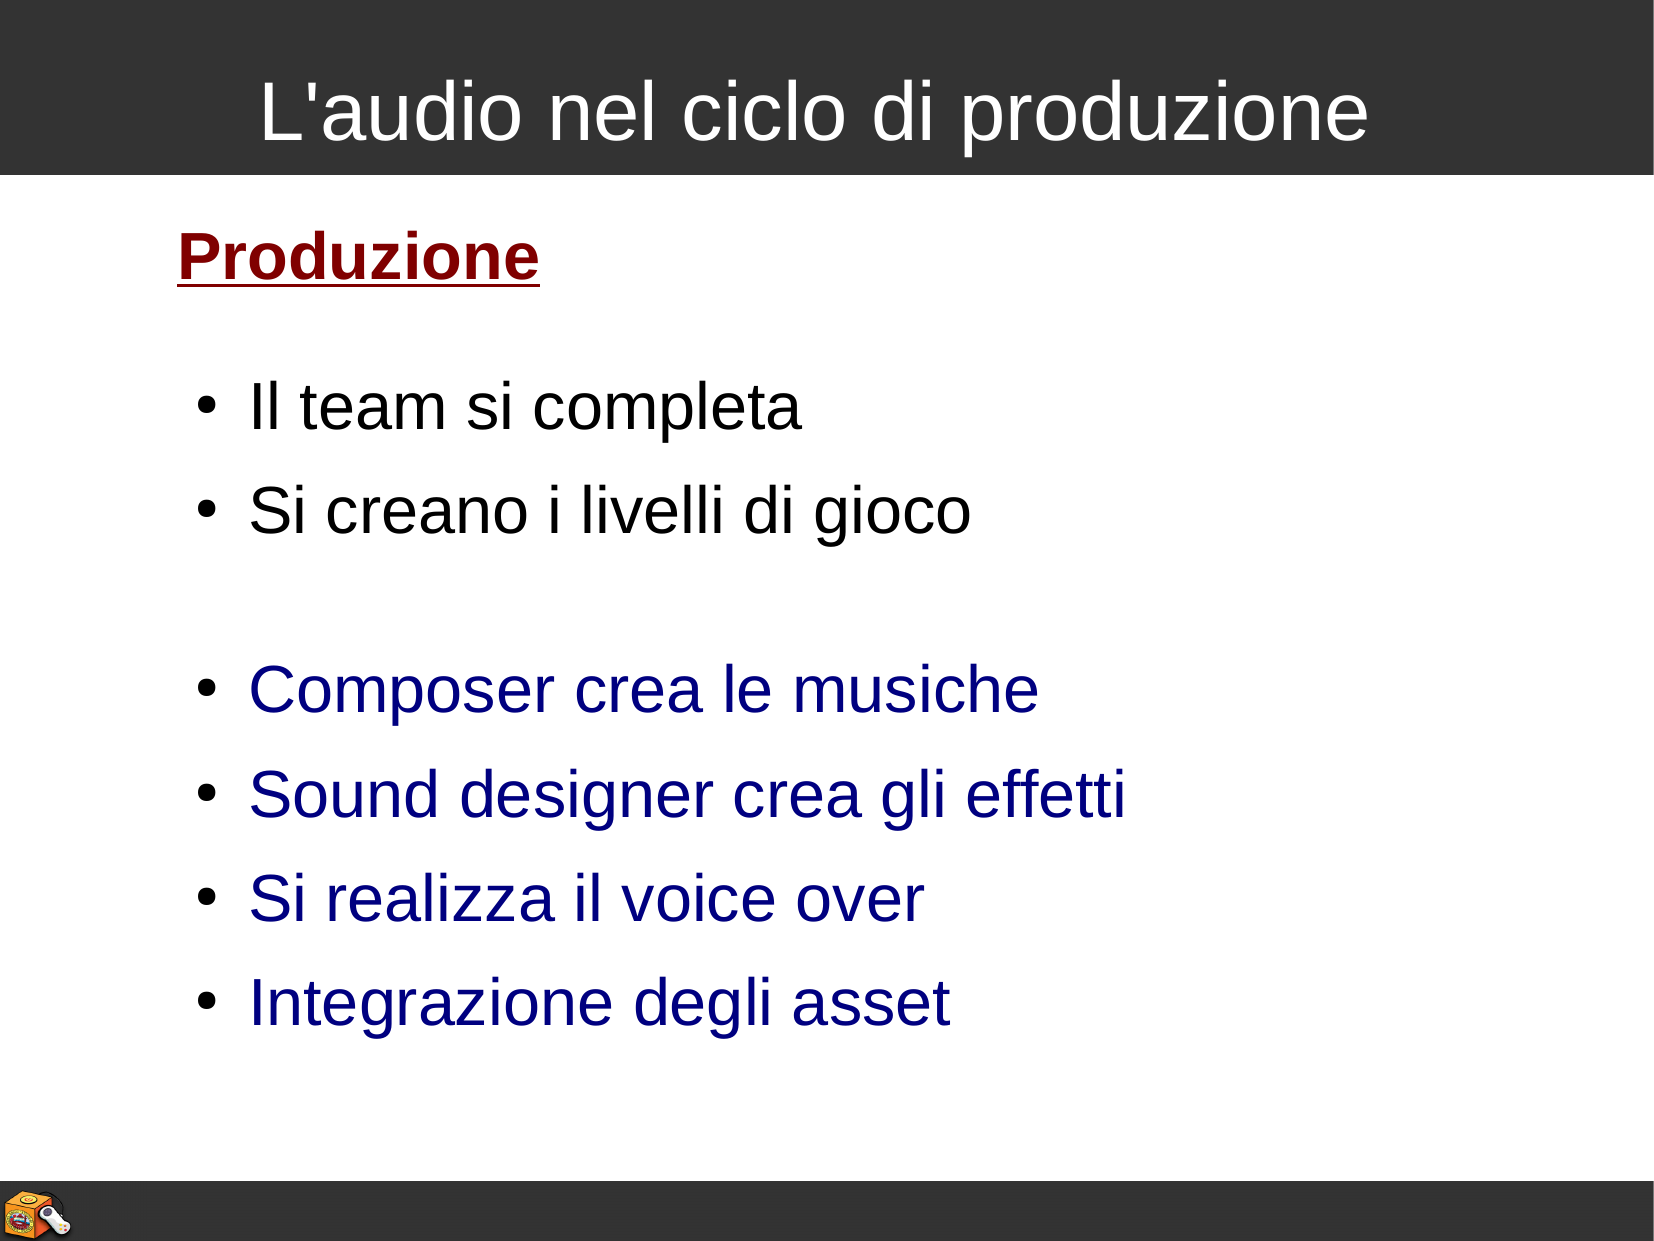

# L'audio nel ciclo di produzione
Produzione
Il team si completa
Si creano i livelli di gioco
Composer crea le musiche
Sound designer crea gli effetti
Si realizza il voice over
Integrazione degli asset